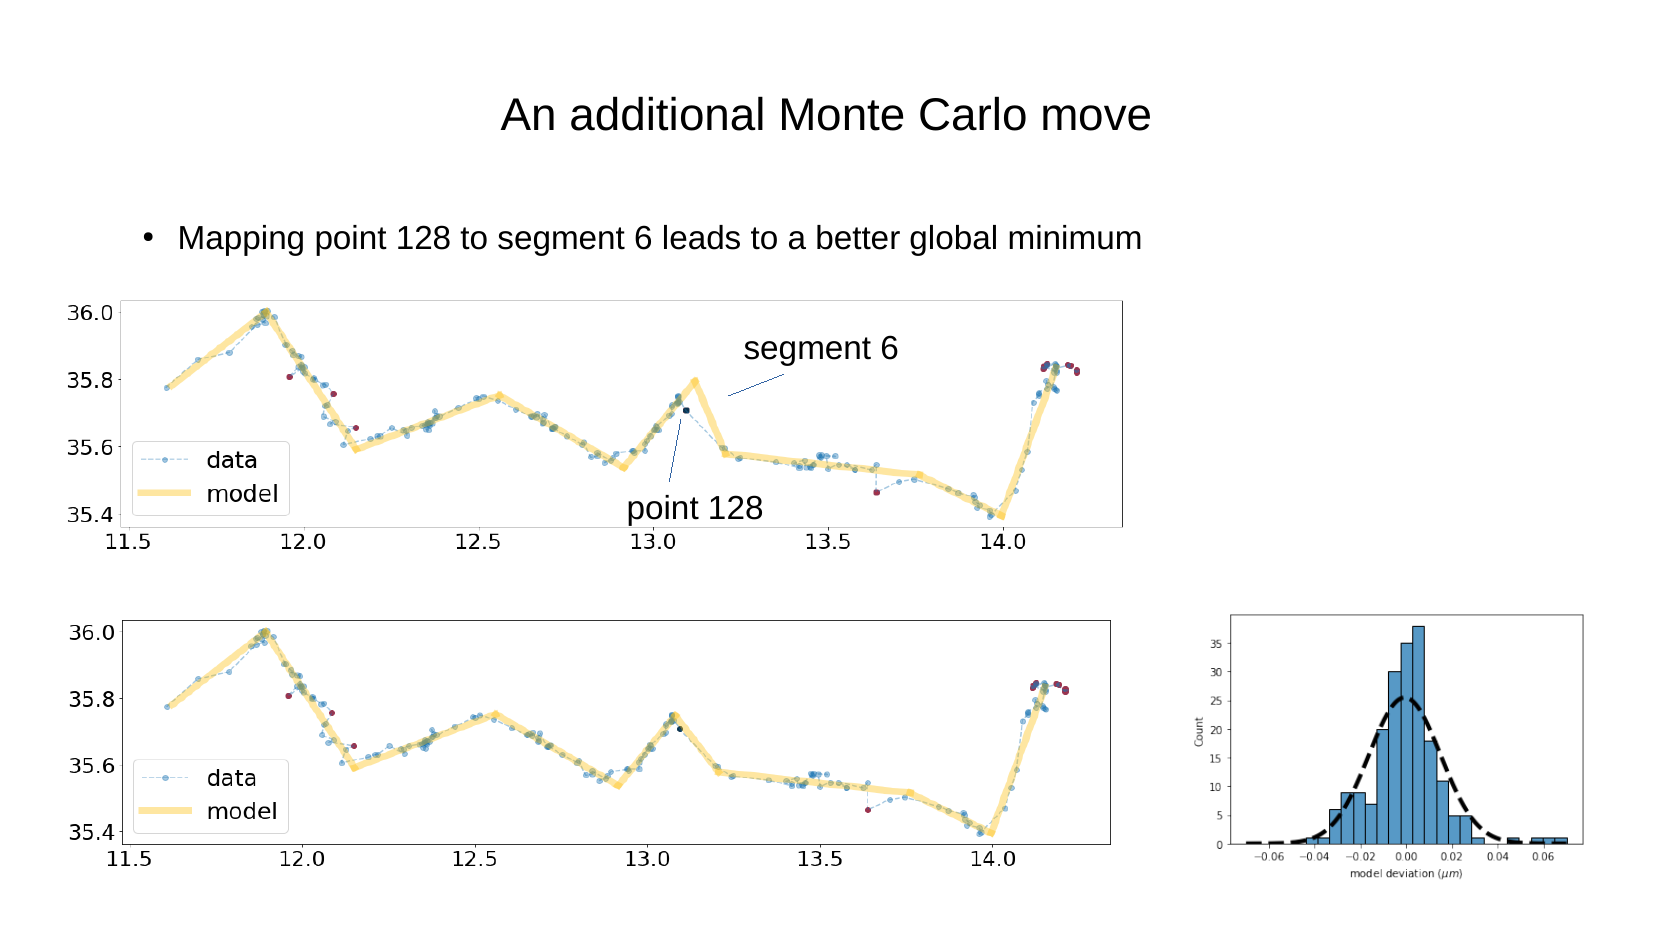

# An additional Monte Carlo move
Mapping point 128 to segment 6 leads to a better global minimum
segment 6
point 128